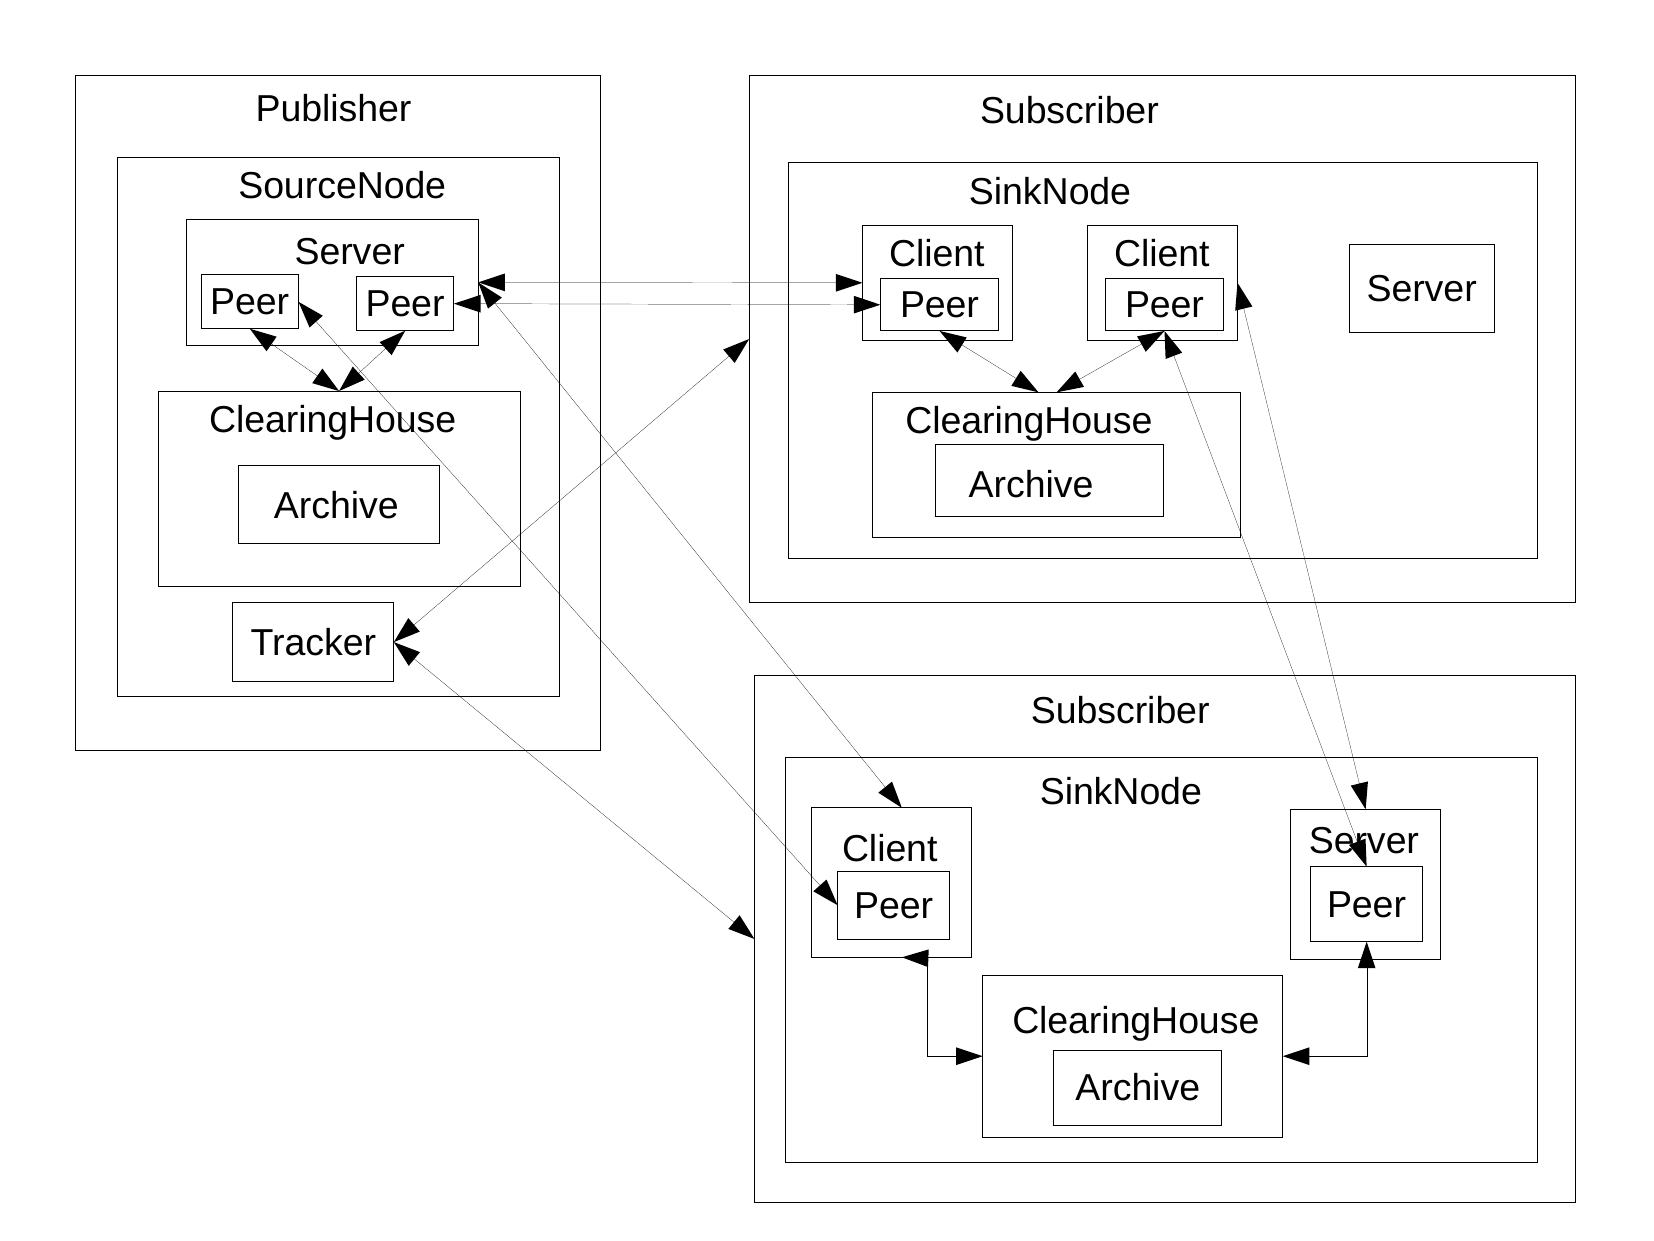

Publisher
Subscriber
SourceNode
SinkNode
Server
Client
Client
Server
Peer
Peer
Peer
Peer
ClearingHouse
Archive
ClearingHouse
 Archive
Tracker
Subscriber
SinkNode
Client
Server
Peer
Peer
ClearingHouse
Archive